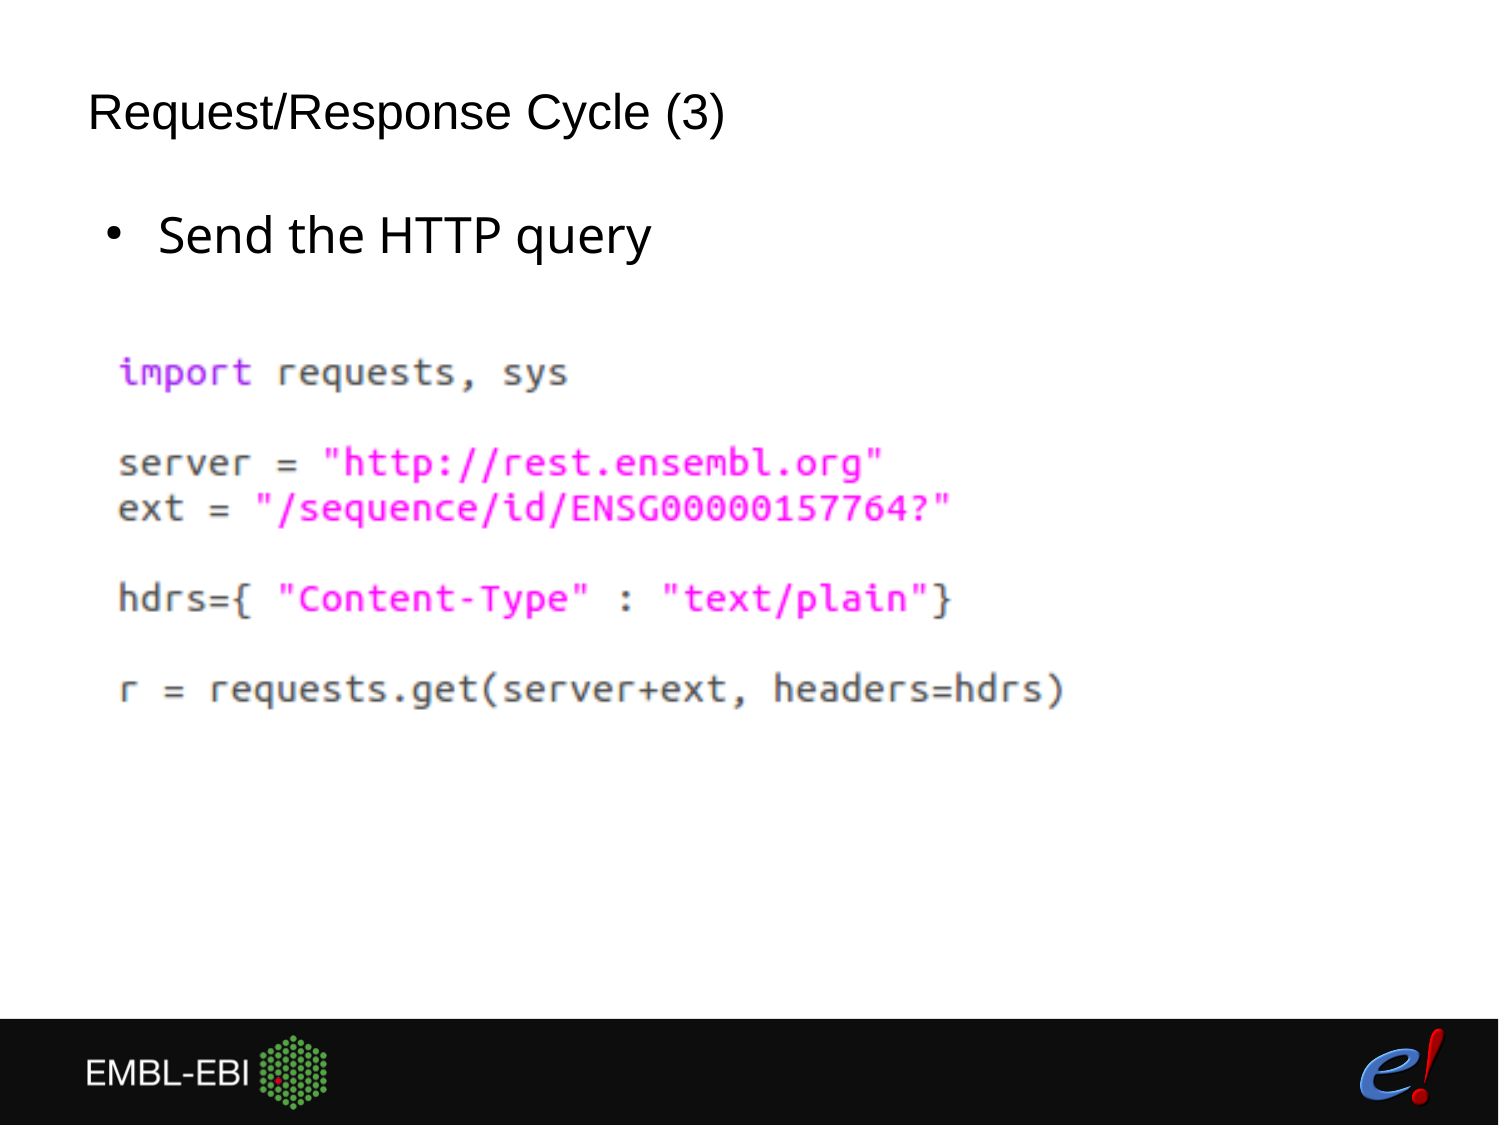

# Request/Response Cycle (3)
Send the HTTP query